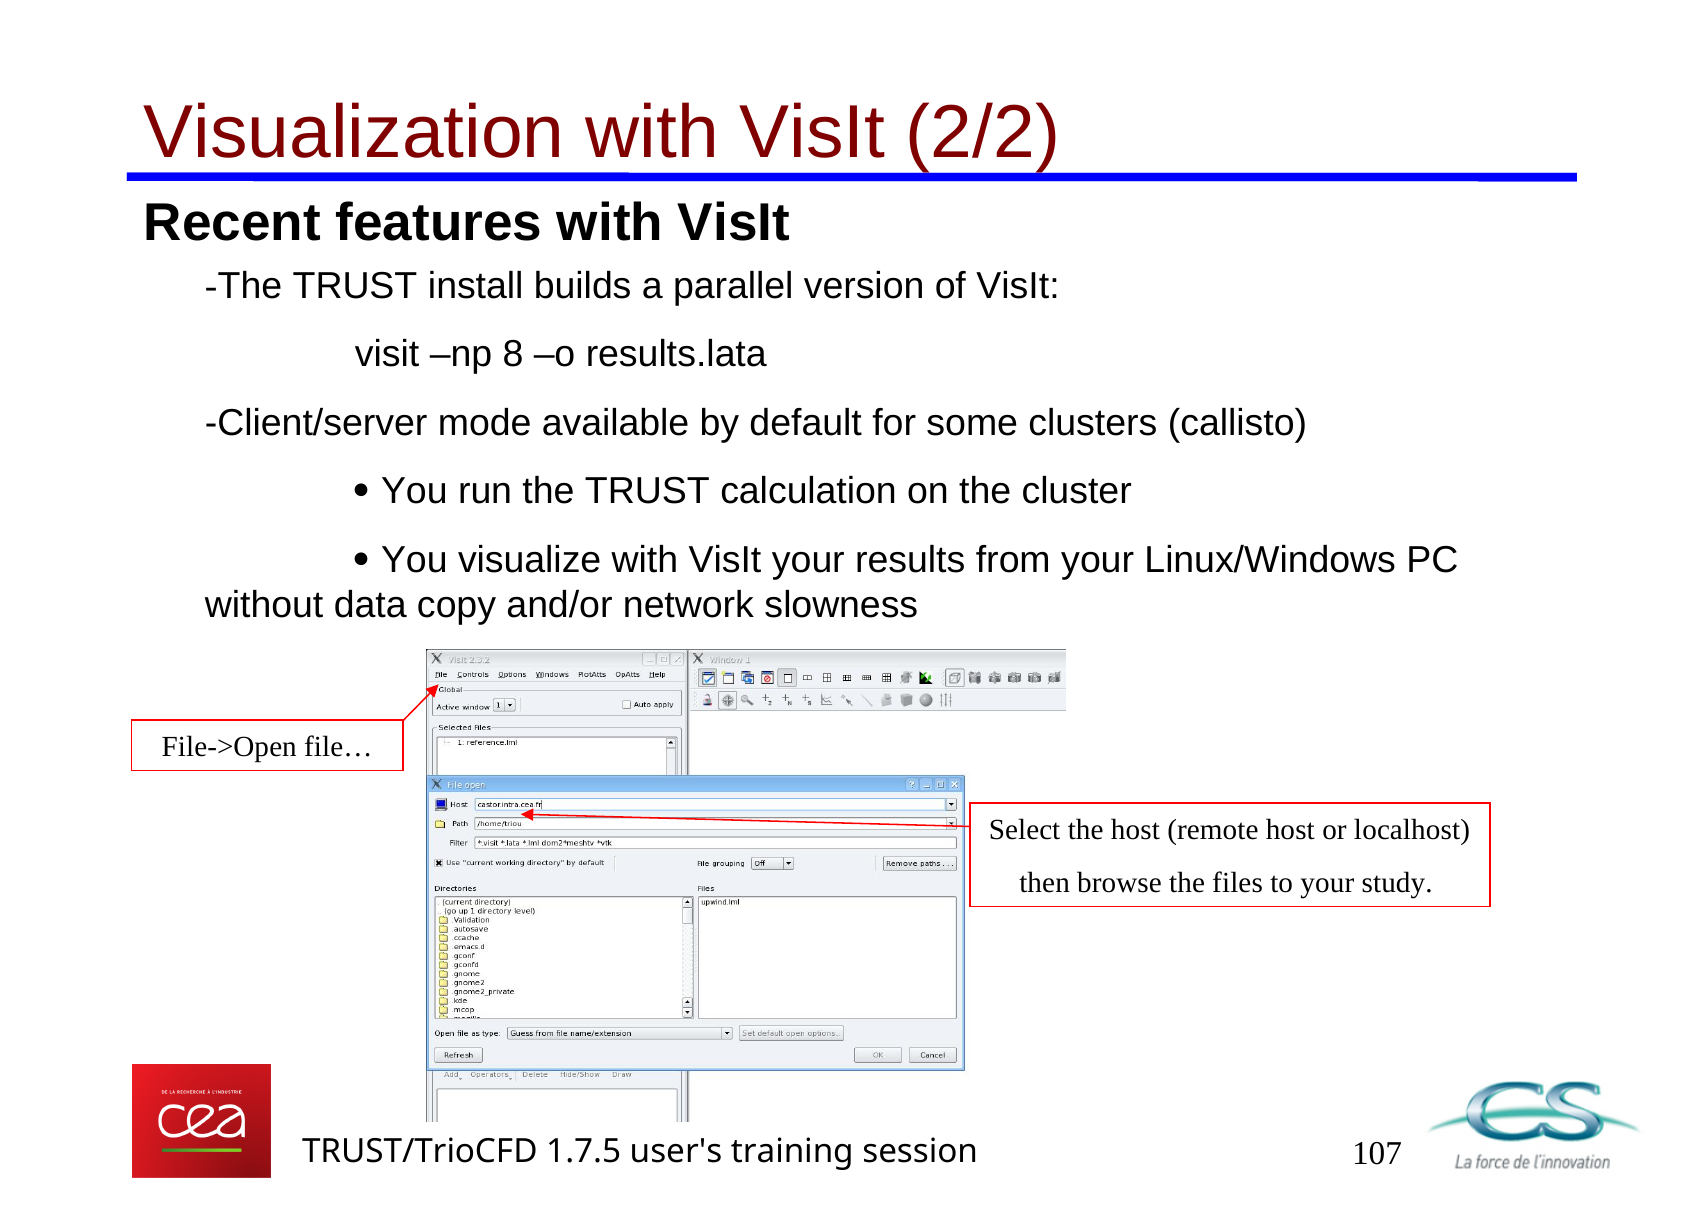

# Visualization with VisIt (2/2)
Recent features with VisIt
-The TRUST install builds a parallel version of VisIt:
	visit –np 8 –o results.lata
-Client/server mode available by default for some clusters (callisto)
	 You run the TRUST calculation on the cluster
	 You visualize with VisIt your results from your Linux/Windows PC without data copy and/or network slowness
File->Open file…
Select the host (remote host or localhost)
then browse the files to your study.
TRUST/TrioCFD 1.7.5 user's training session
107